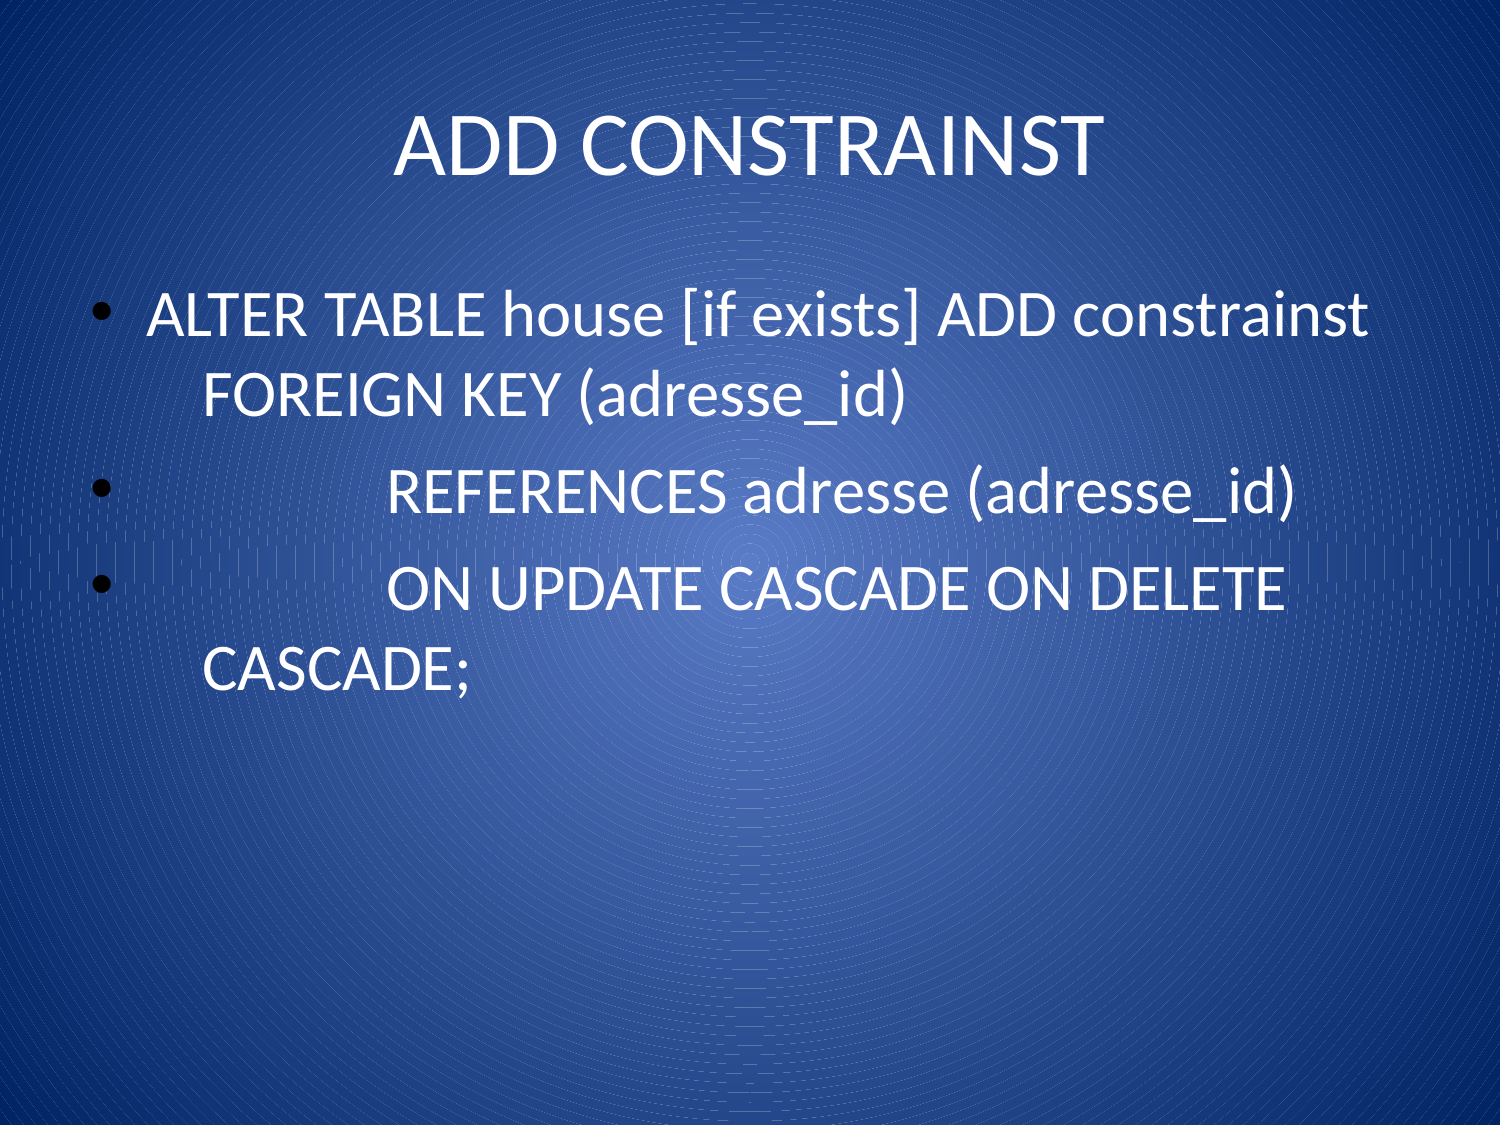

# ADD CONSTRAINST
ALTER TABLE house [if exists] ADD constrainst FOREIGN KEY (adresse_id)
 REFERENCES adresse (adresse_id)
 ON UPDATE CASCADE ON DELETE CASCADE;